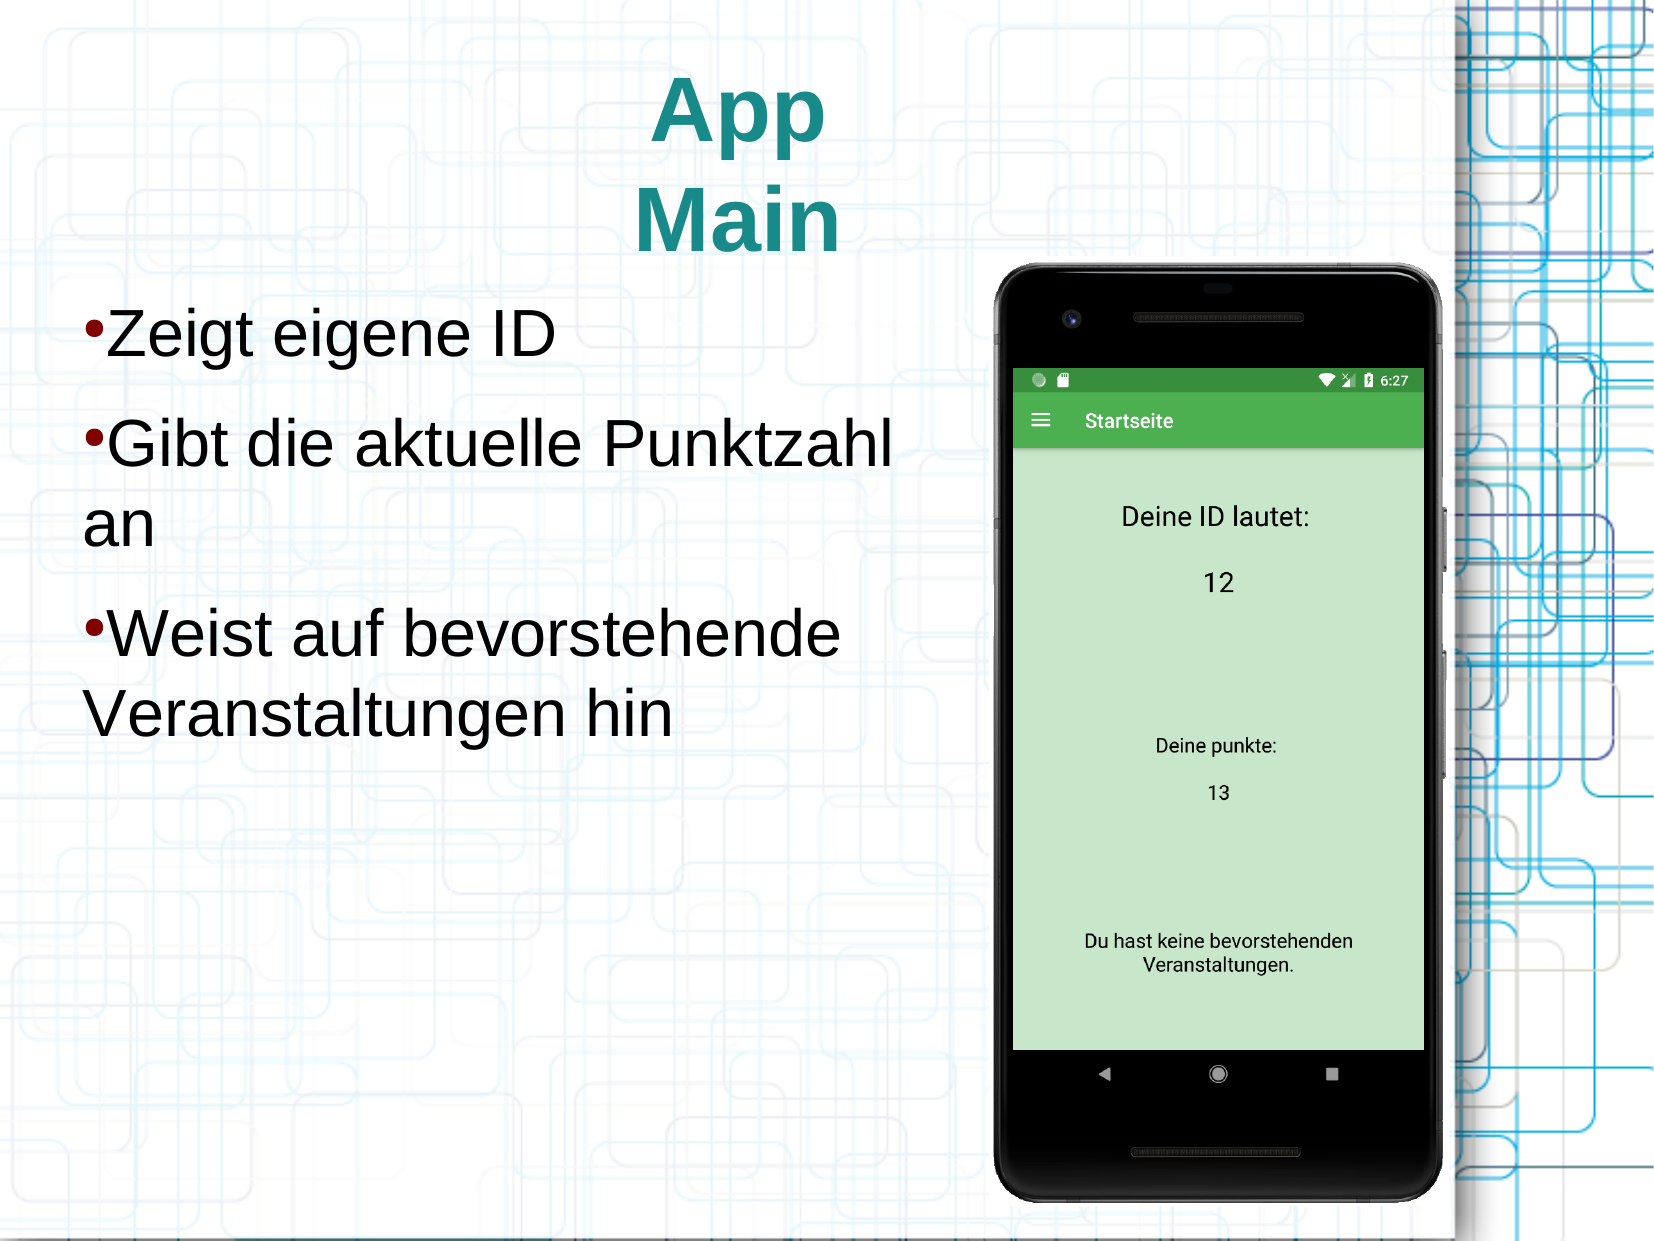

# App Main
Zeigt eigene ID
Gibt die aktuelle Punktzahl an
Weist auf bevorstehende Veranstaltungen hin